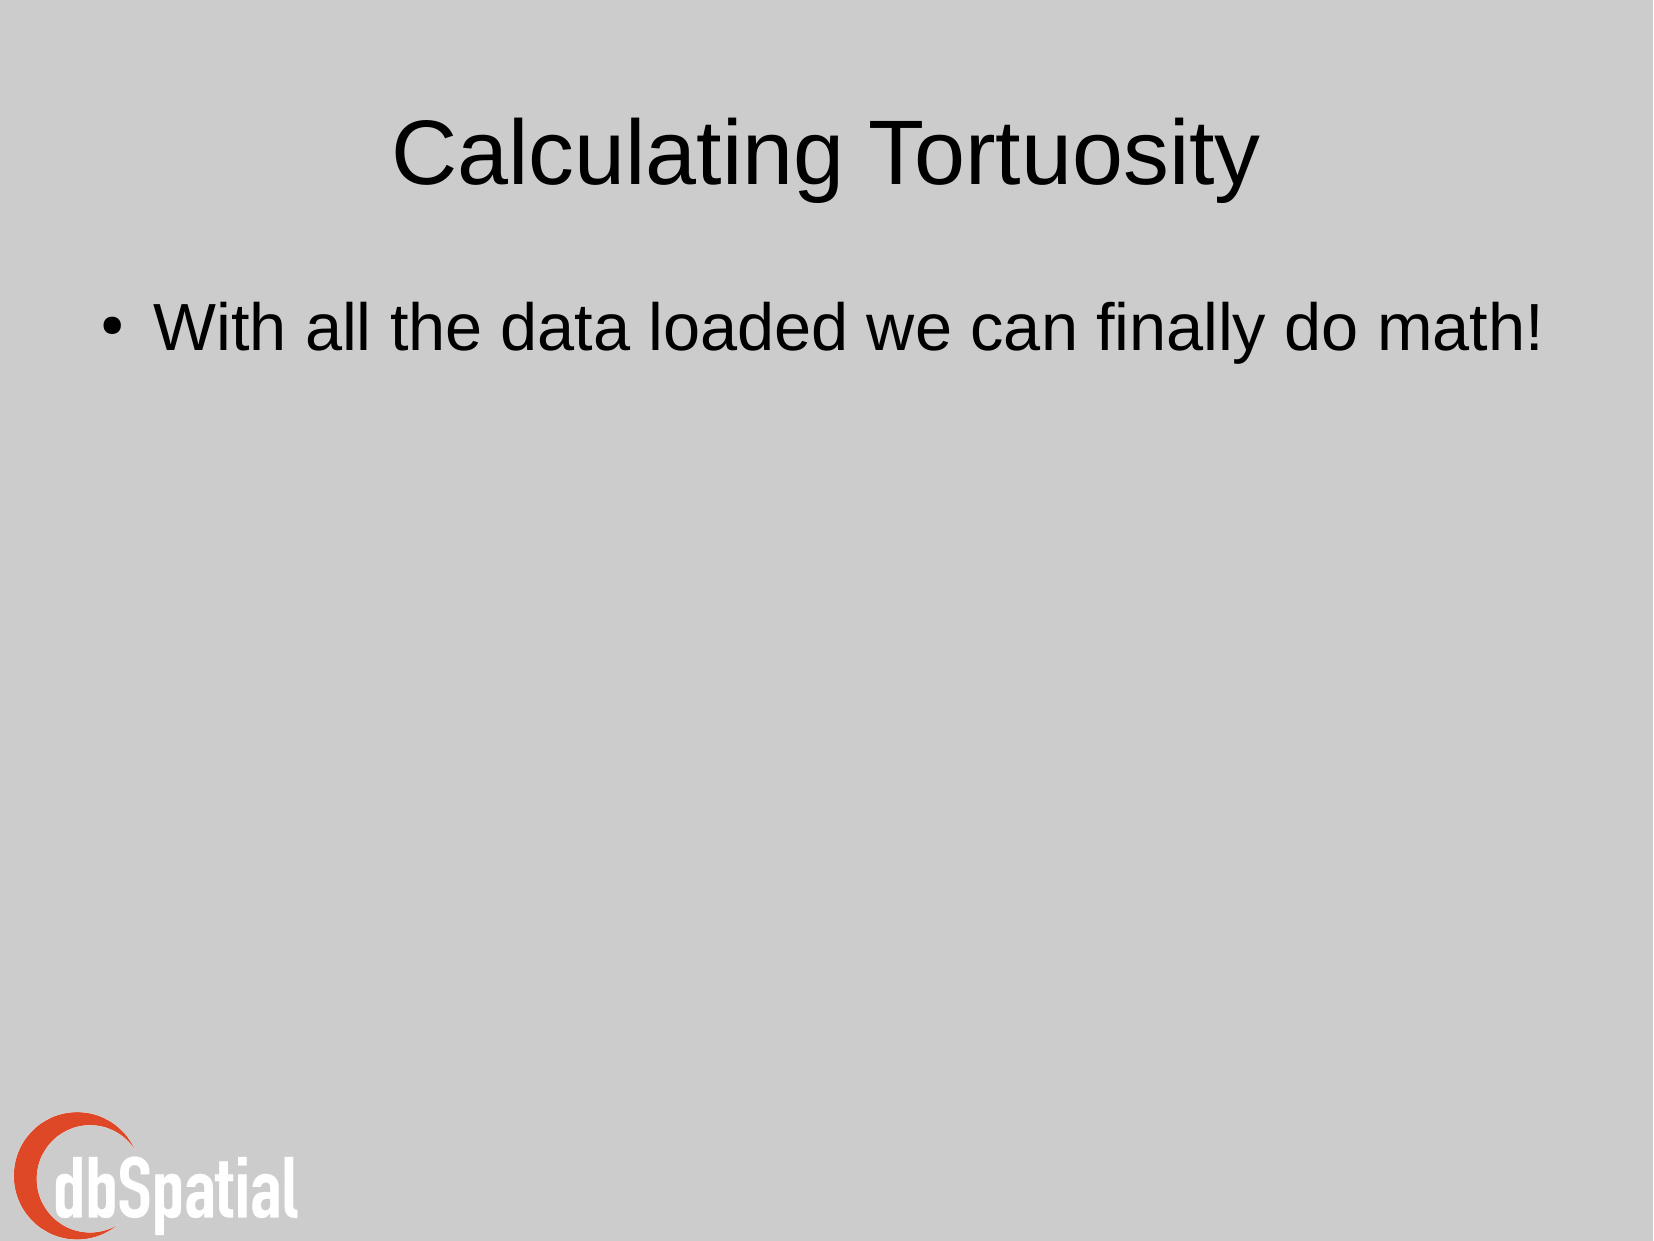

# Calculating Tortuosity
With all the data loaded we can finally do math!